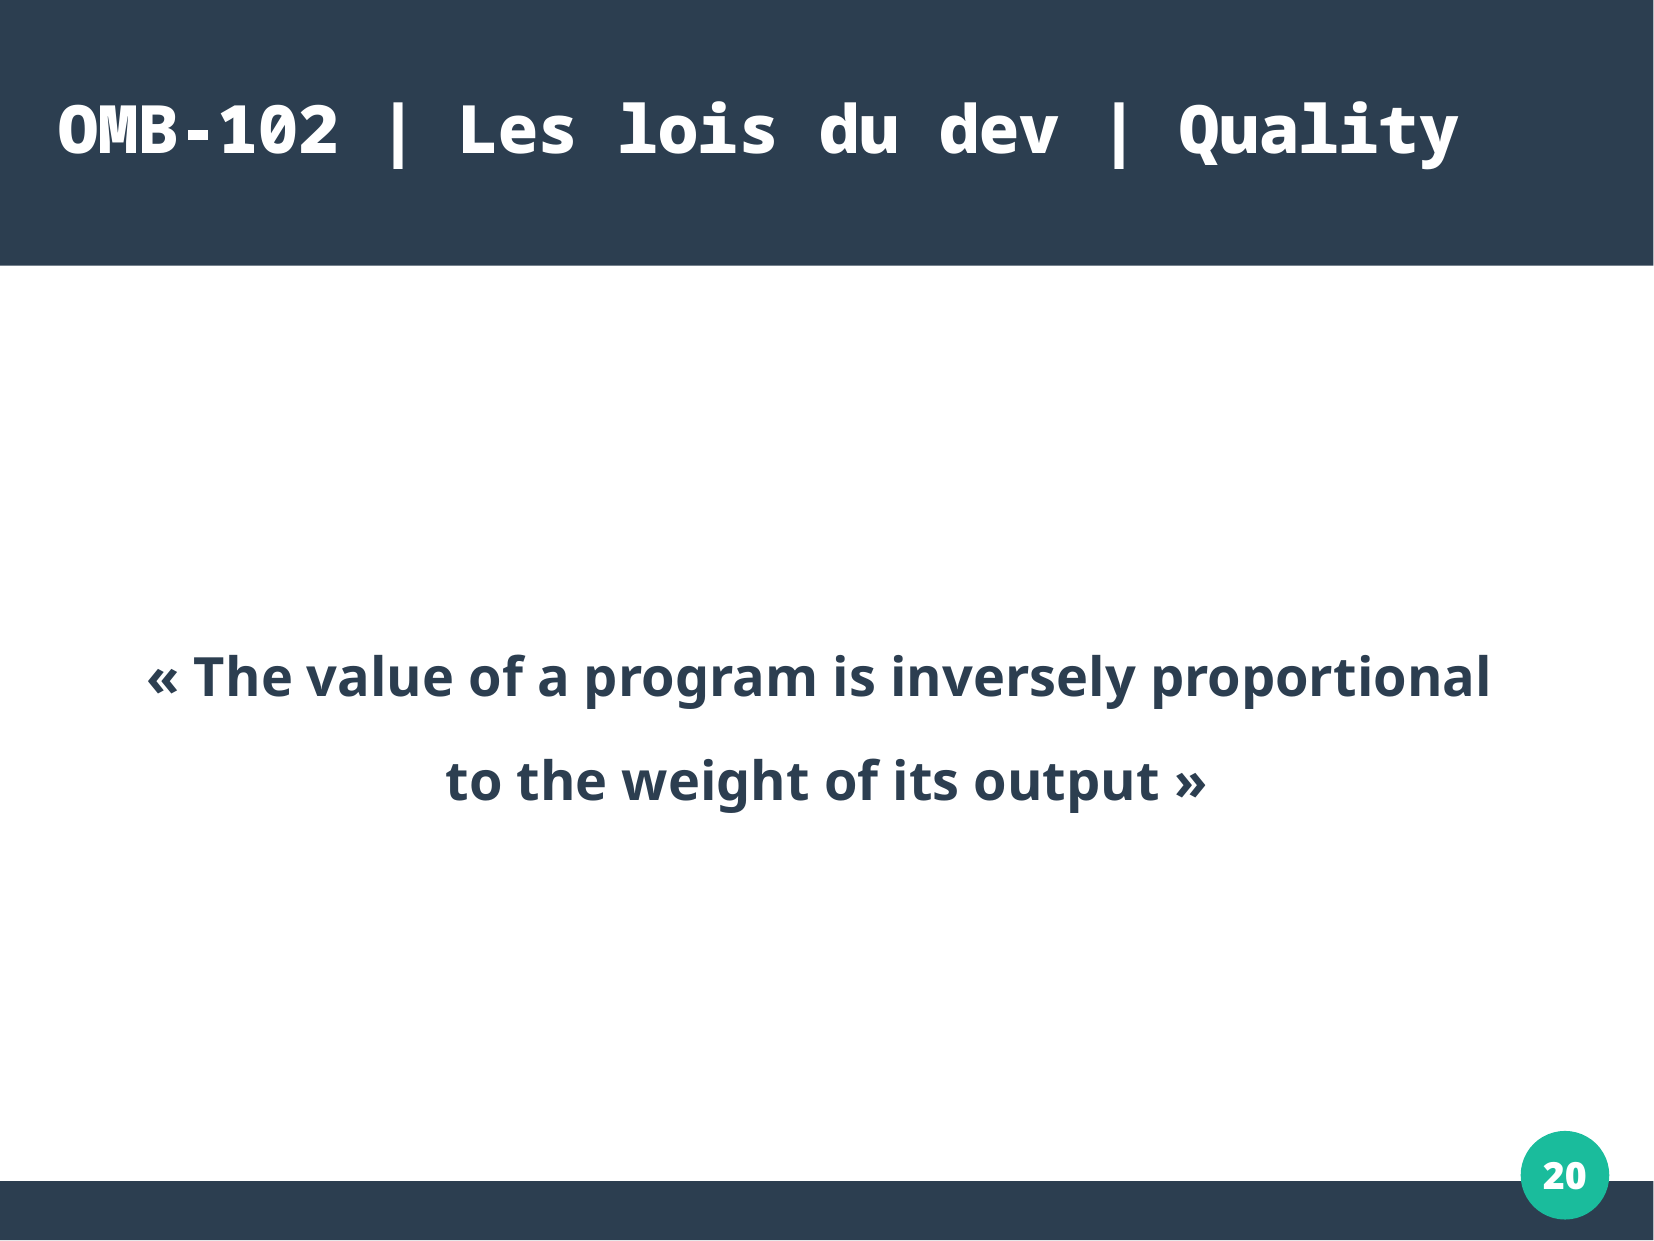

# OMB-102 | Les lois du dev | Quality
« The value of a program is inversely proportional
to the weight of its output »
20